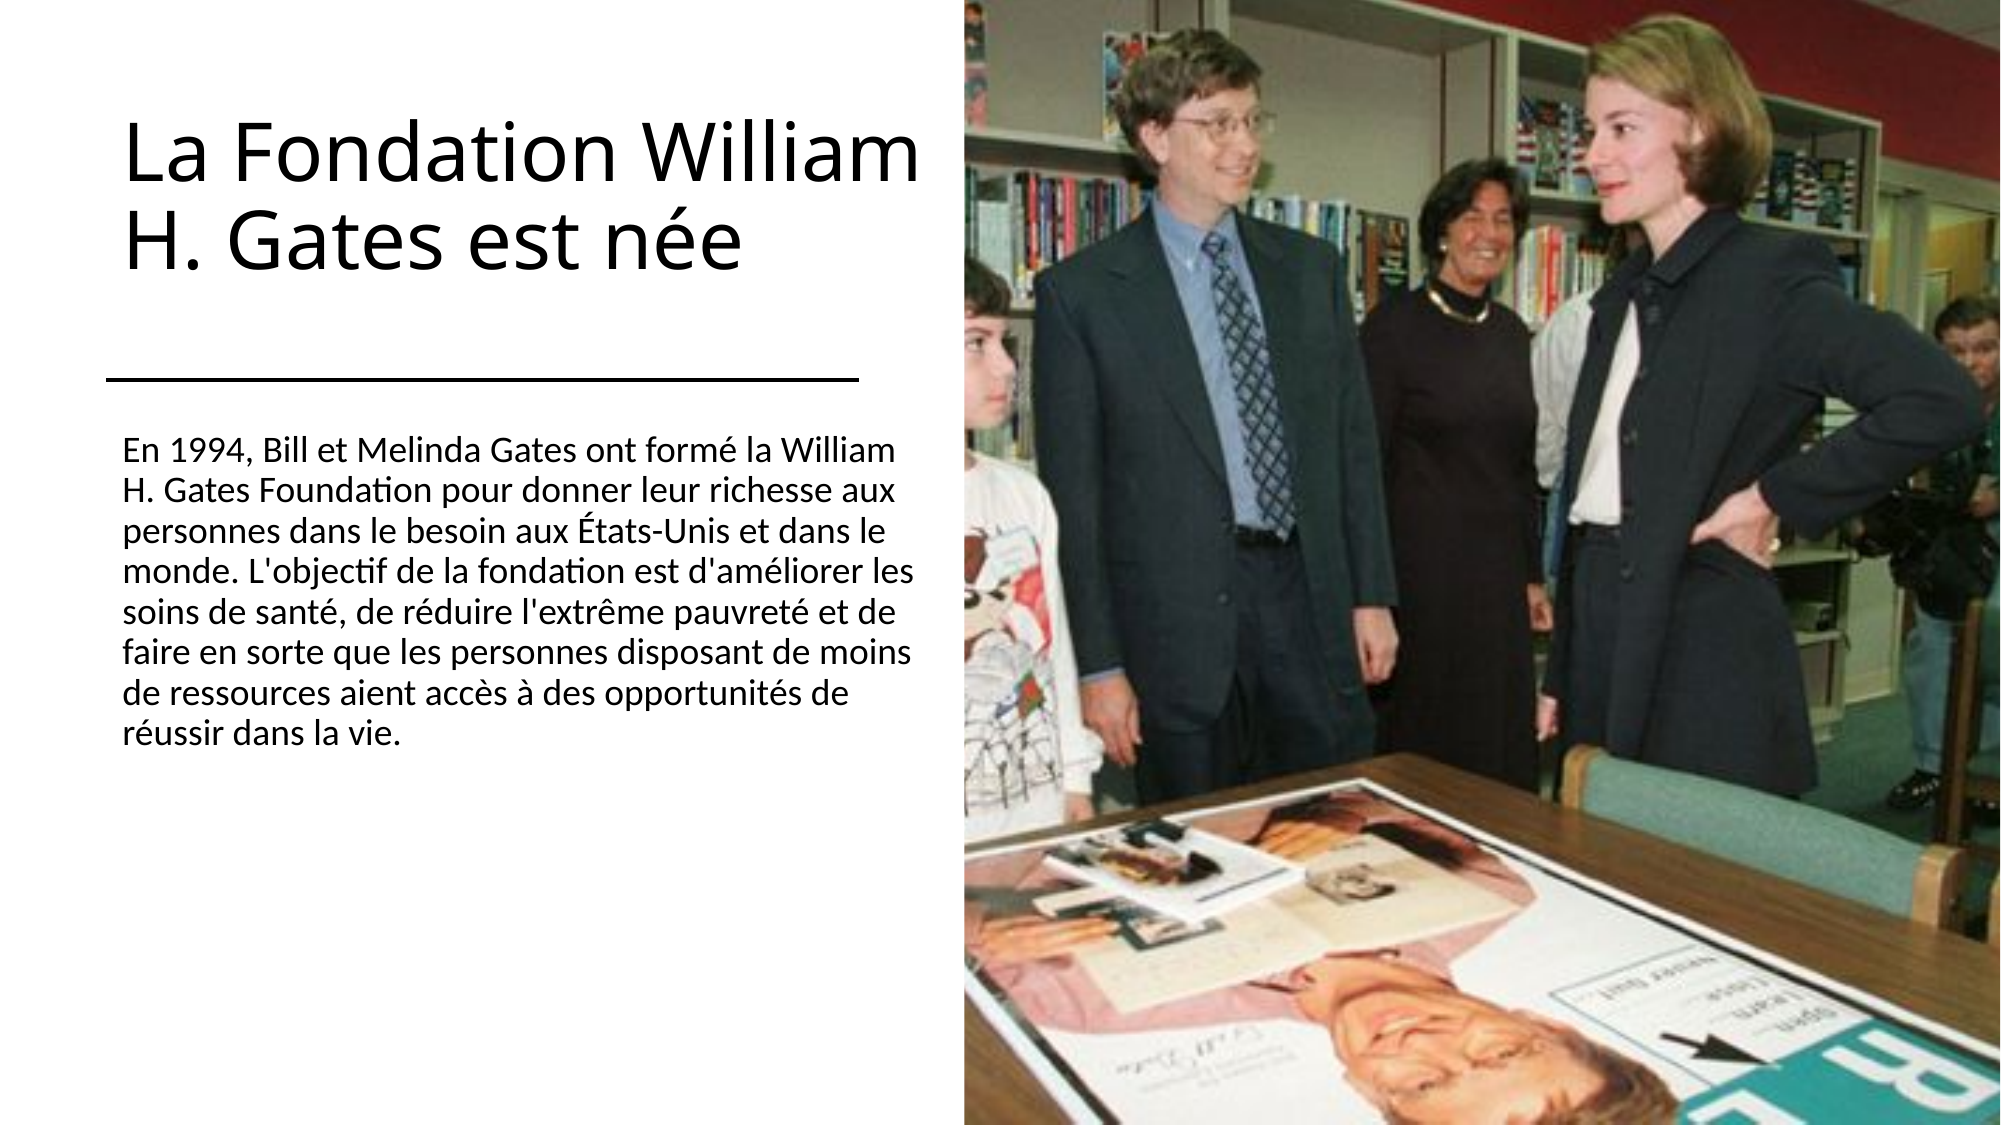

# La Fondation William H. Gates est née
En 1994, Bill et Melinda Gates ont formé la William H. Gates Foundation pour donner leur richesse aux personnes dans le besoin aux États-Unis et dans le monde. L'objectif de la fondation est d'améliorer les soins de santé, de réduire l'extrême pauvreté et de faire en sorte que les personnes disposant de moins de ressources aient accès à des opportunités de réussir dans la vie.